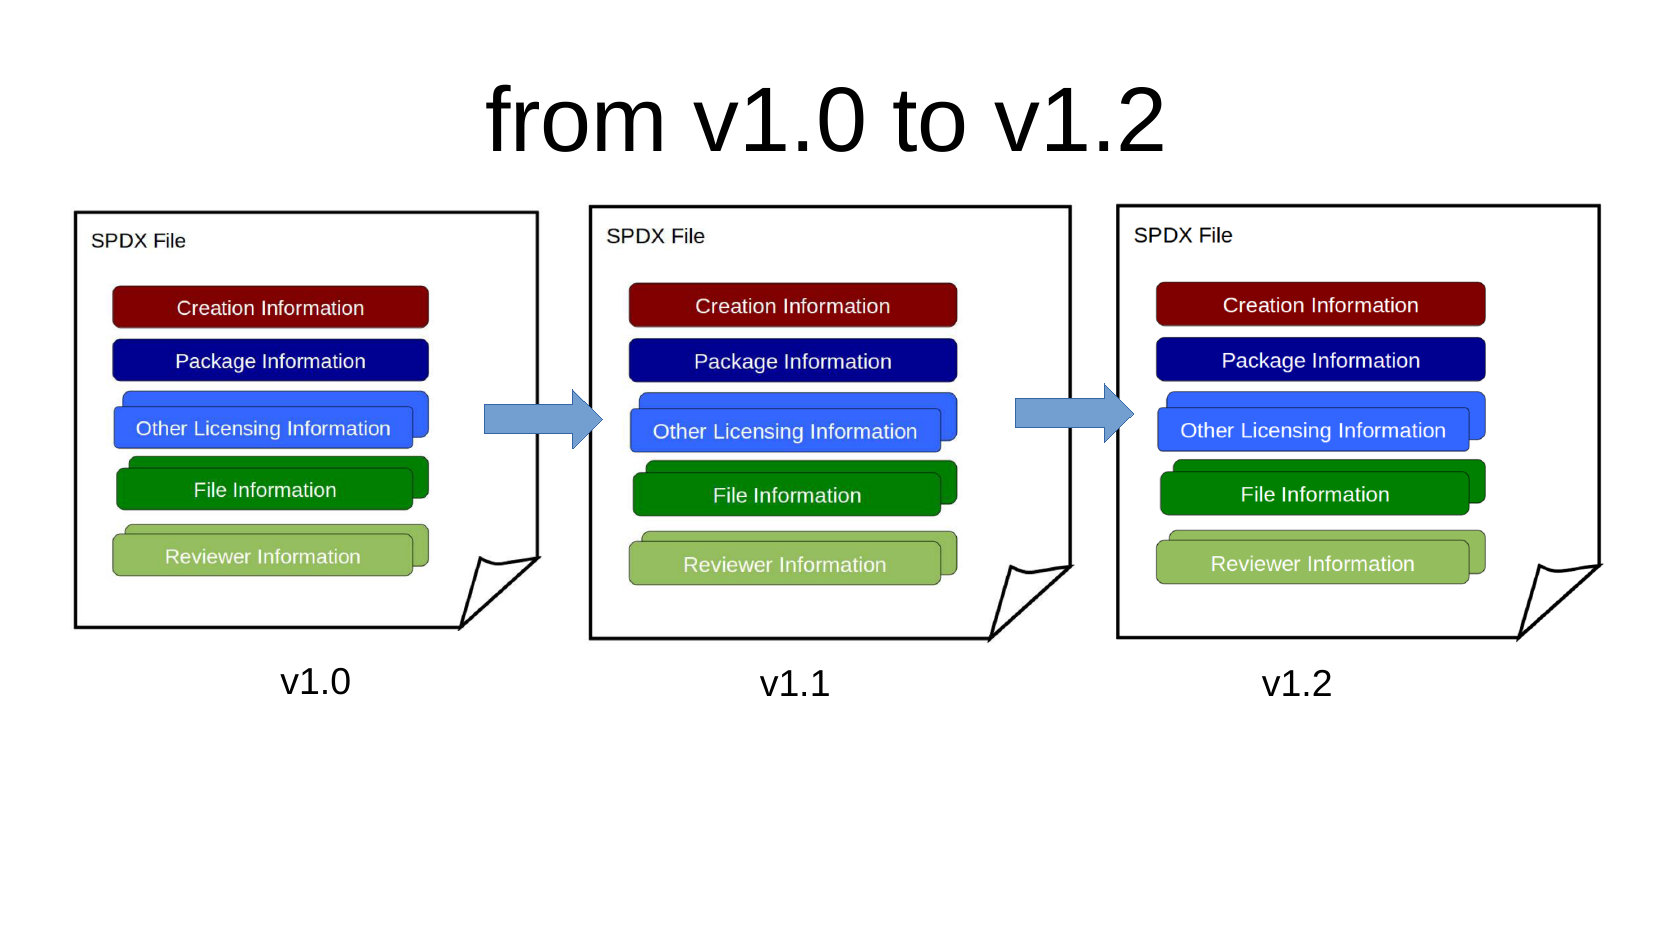

# from v1.0 to v1.2
v1.0
v1.1
v1.2